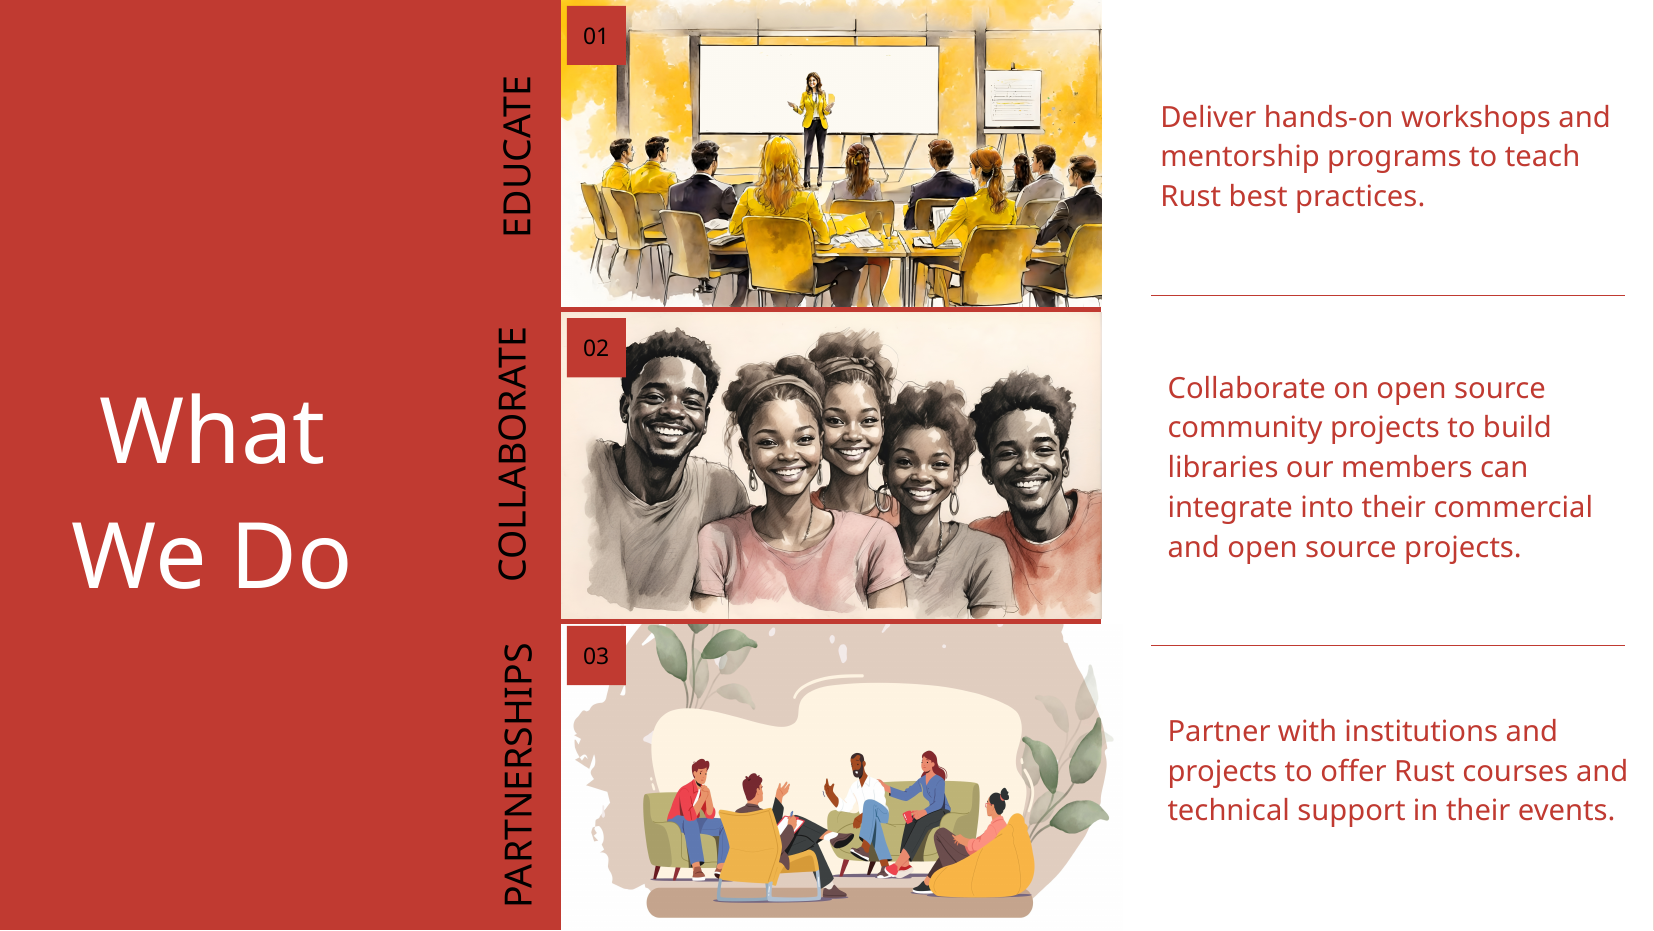

01
Deliver hands-on workshops and mentorship programs to teach Rust best practices.
EDUCATE
02
What We Do
Collaborate on open source community projects to build libraries our members can integrate into their commercial and open source projects.
COLLABORATE
03
Partner with institutions and projects to offer Rust courses and technical support in their events.
PARTNERSHIPS